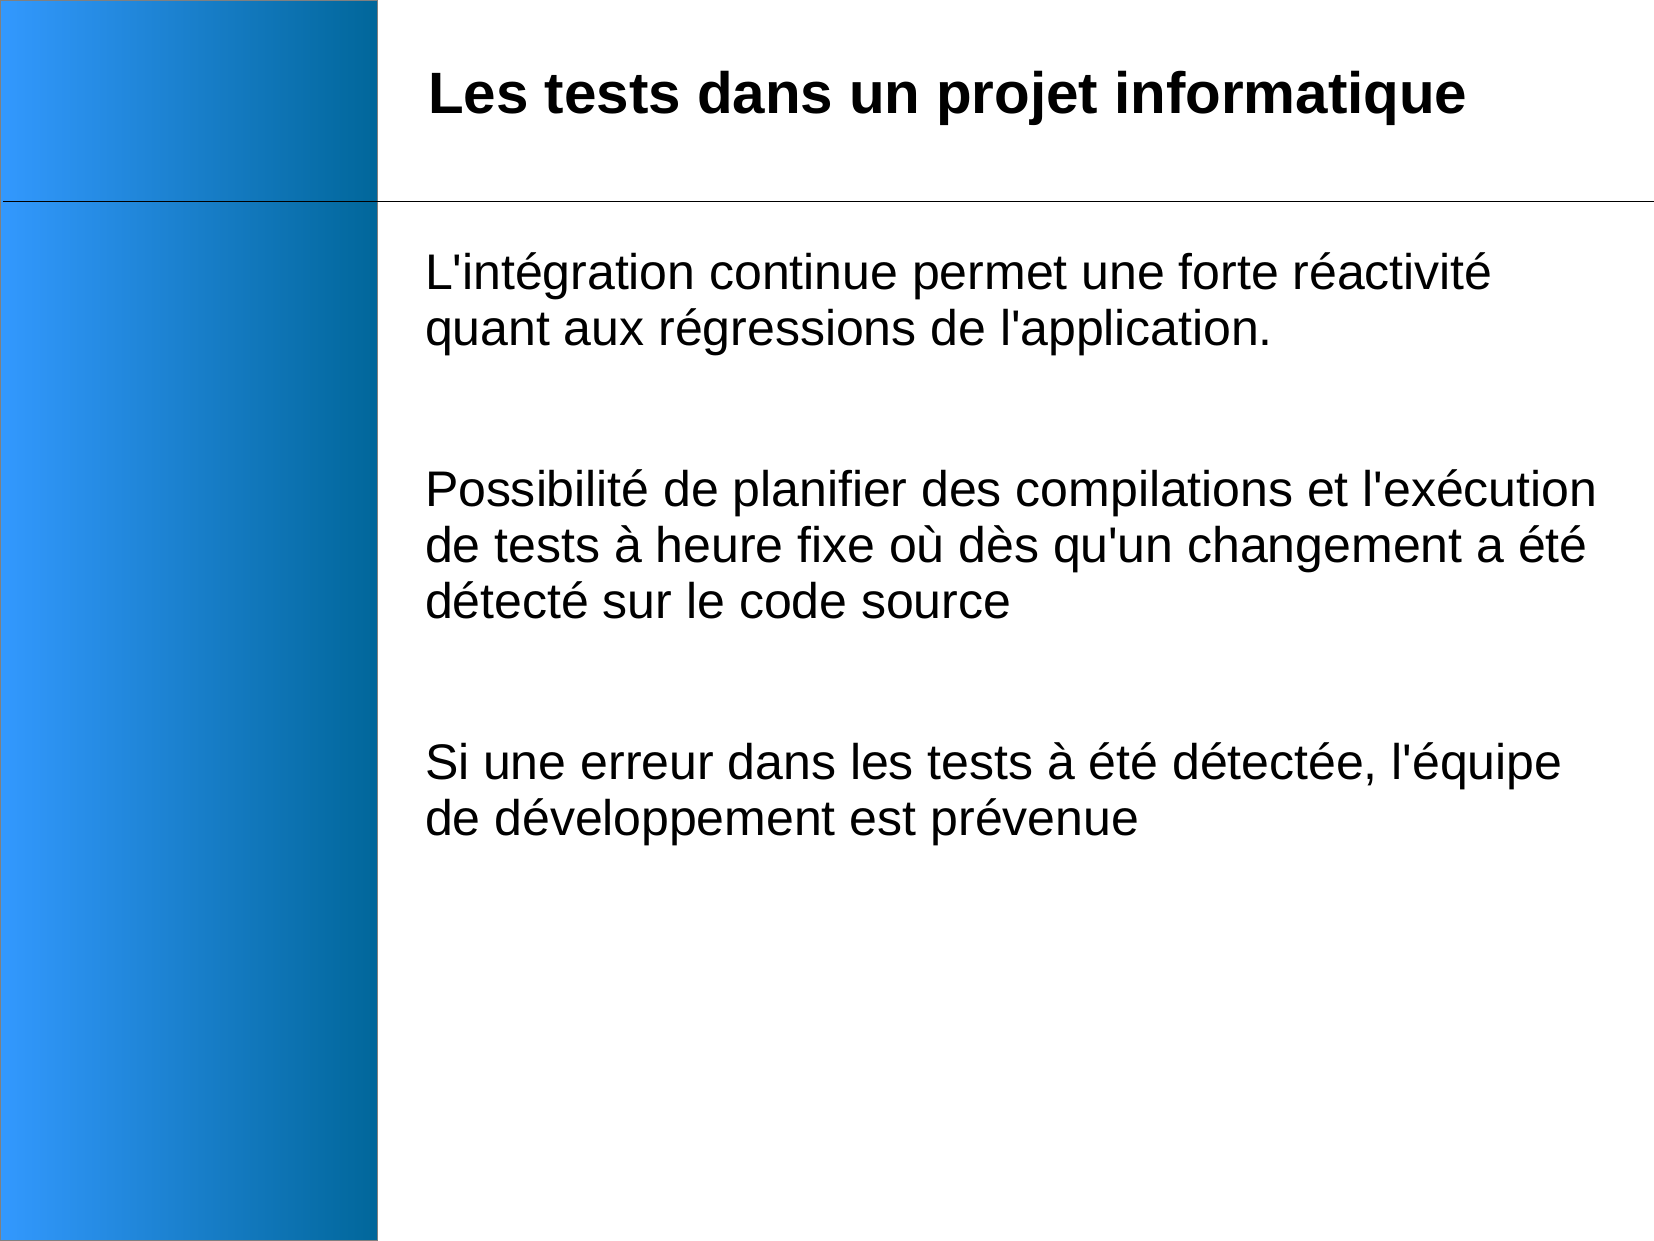

Les tests dans un projet informatique
#
L'intégration continue permet une forte réactivité quant aux régressions de l'application.
Possibilité de planifier des compilations et l'exécution de tests à heure fixe où dès qu'un changement a été détecté sur le code source
Si une erreur dans les tests à été détectée, l'équipe de développement est prévenue